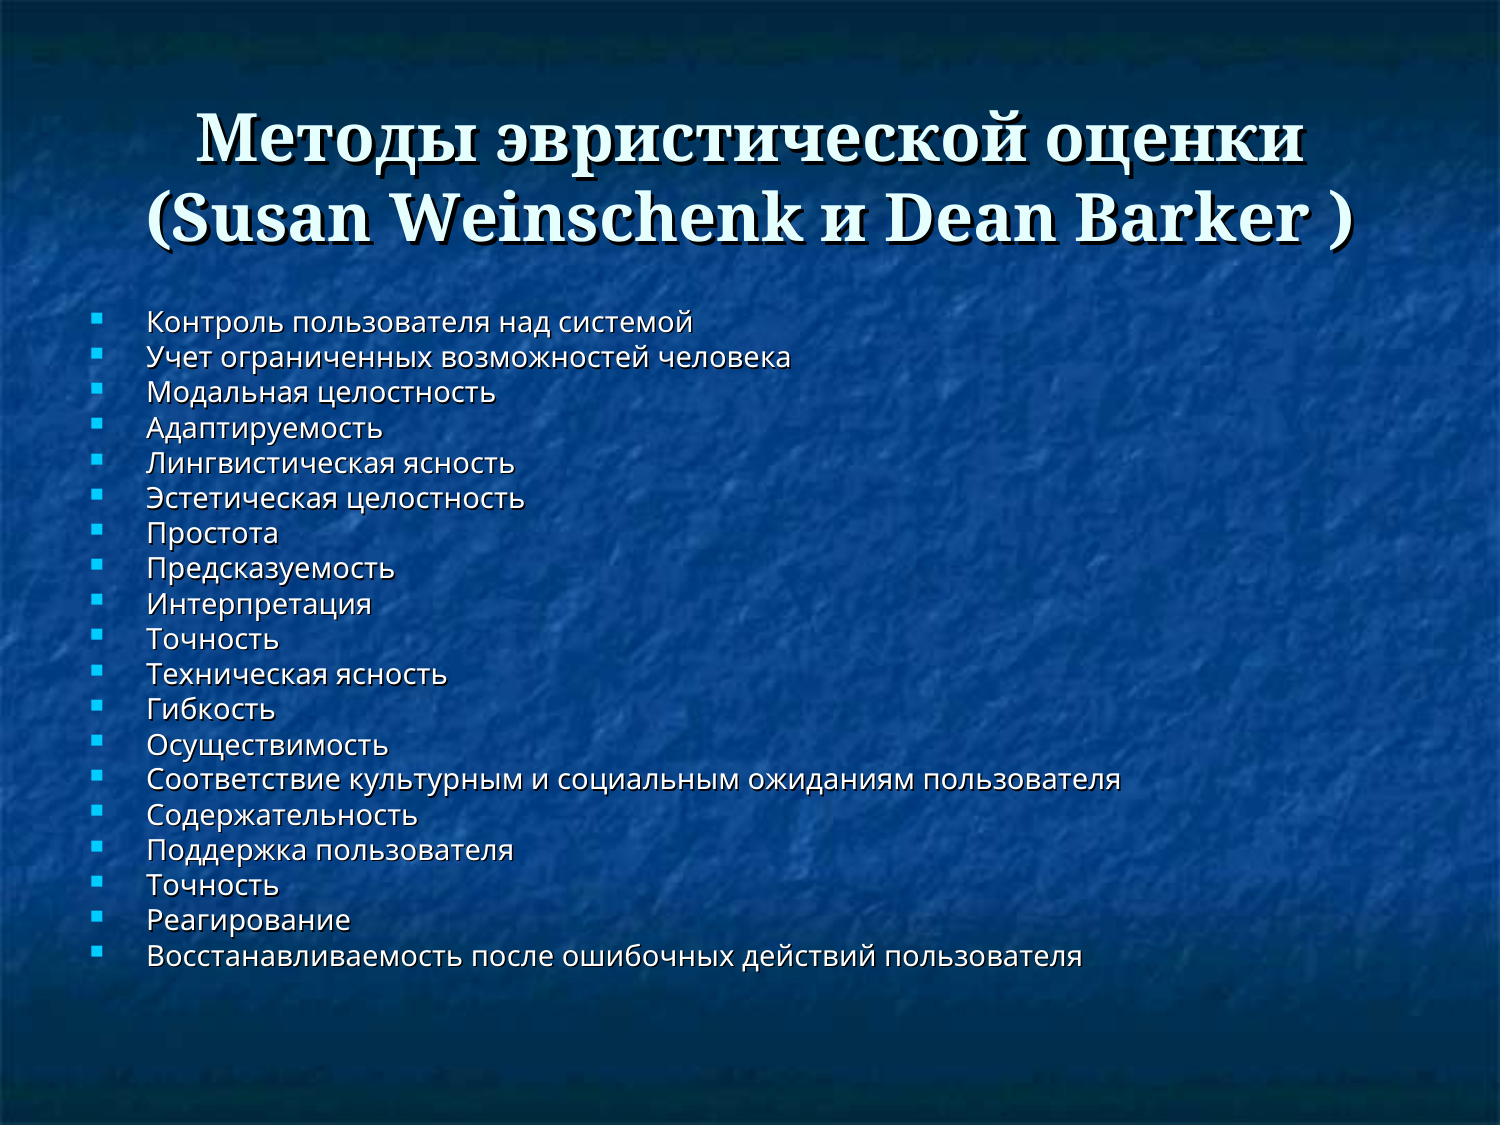

# Методы эвристической оценки (Susan Weinschenk и Dean Barker )
Контроль пользователя над системой
Учет ограниченных возможностей человека
Модальная целостность
Адаптируемость
Лингвистическая ясность
Эстетическая целостность
Простота
Предсказуемость
Интерпретация
Точность
Техническая ясность
Гибкость
Осуществимость
Соответствие культурным и социальным ожиданиям пользователя
Содержательность
Поддержка пользователя
Точность
Реагирование
Восстанавливаемость после ошибочных действий пользователя